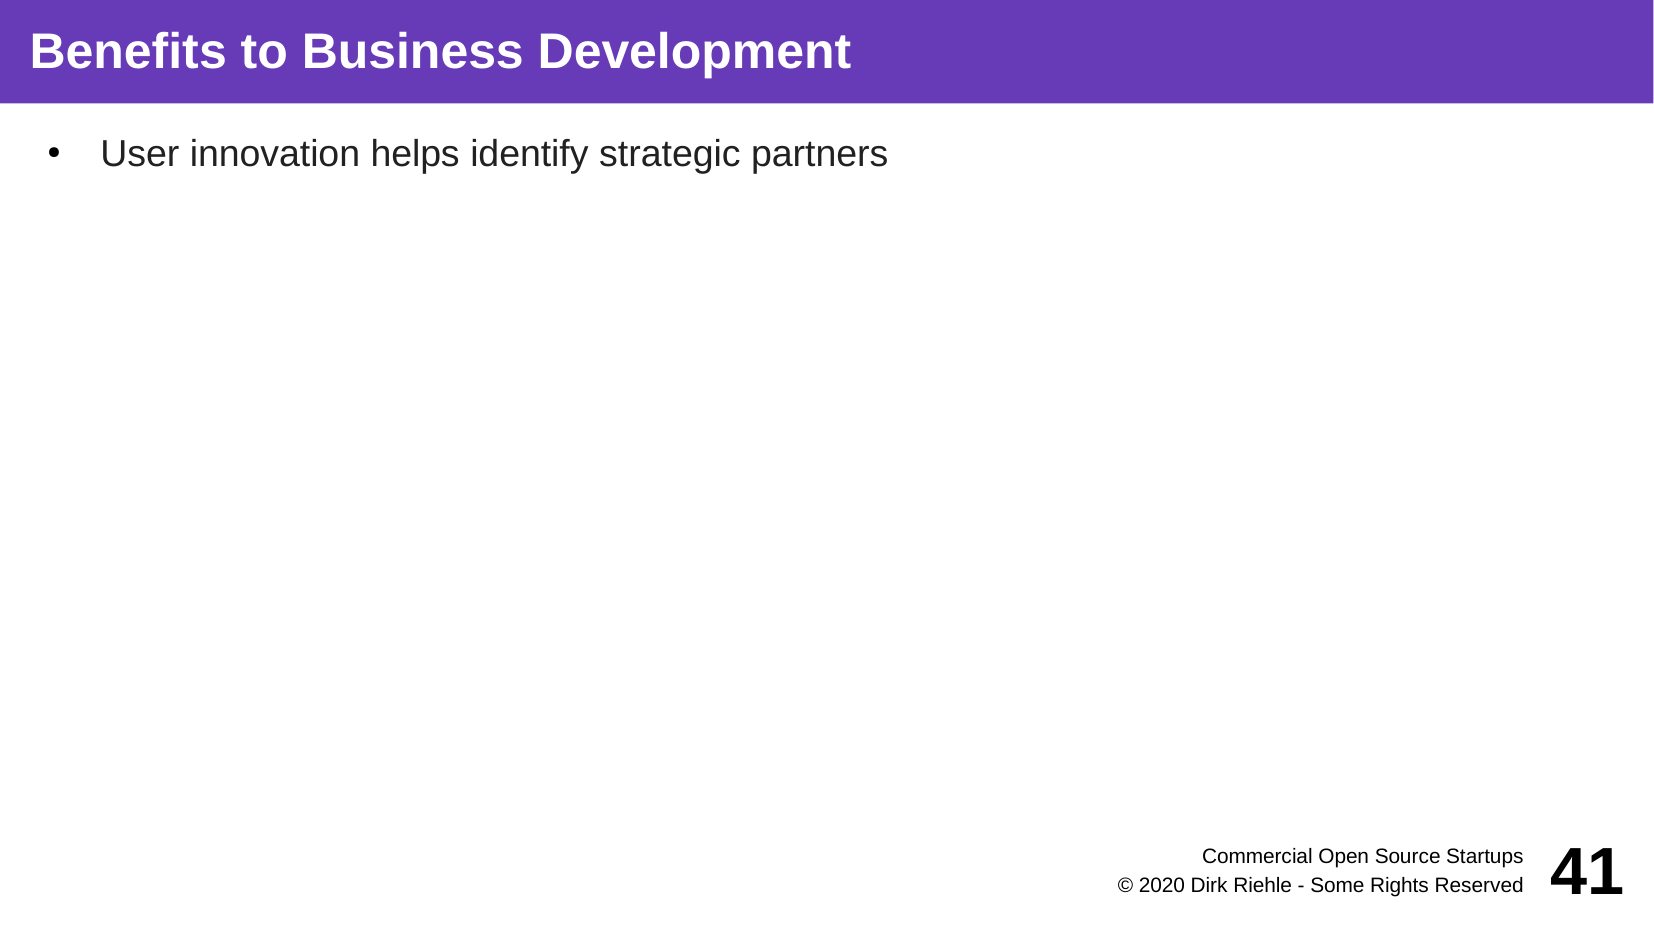

# Benefits to Business Development
User innovation helps identify strategic partners
Commercial Open Source Startups
41
© 2020 Dirk Riehle - Some Rights Reserved